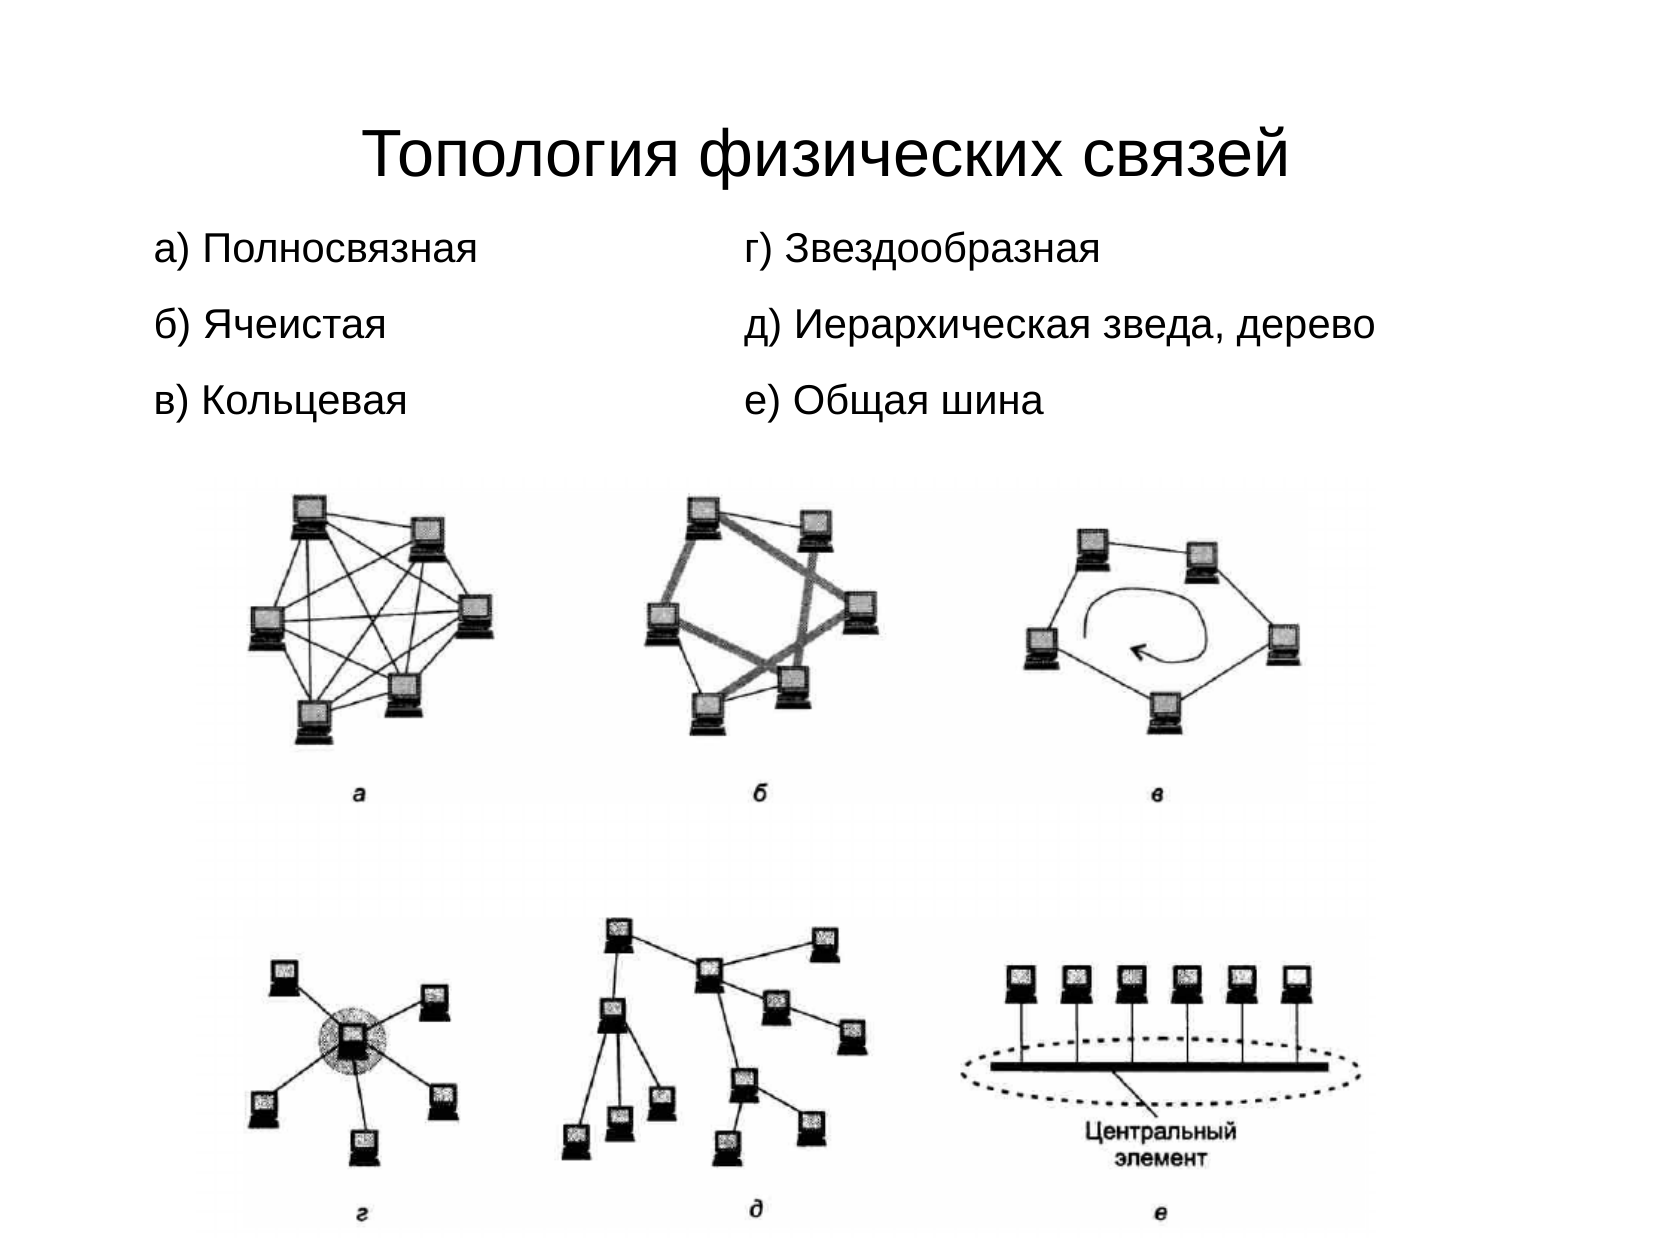

# Топология физических связей
а) Полносвязная				г) Звездообразная
б) Ячеистая					д) Иерархическая зведа, дерево
в) Кольцевая					е) Общая шина